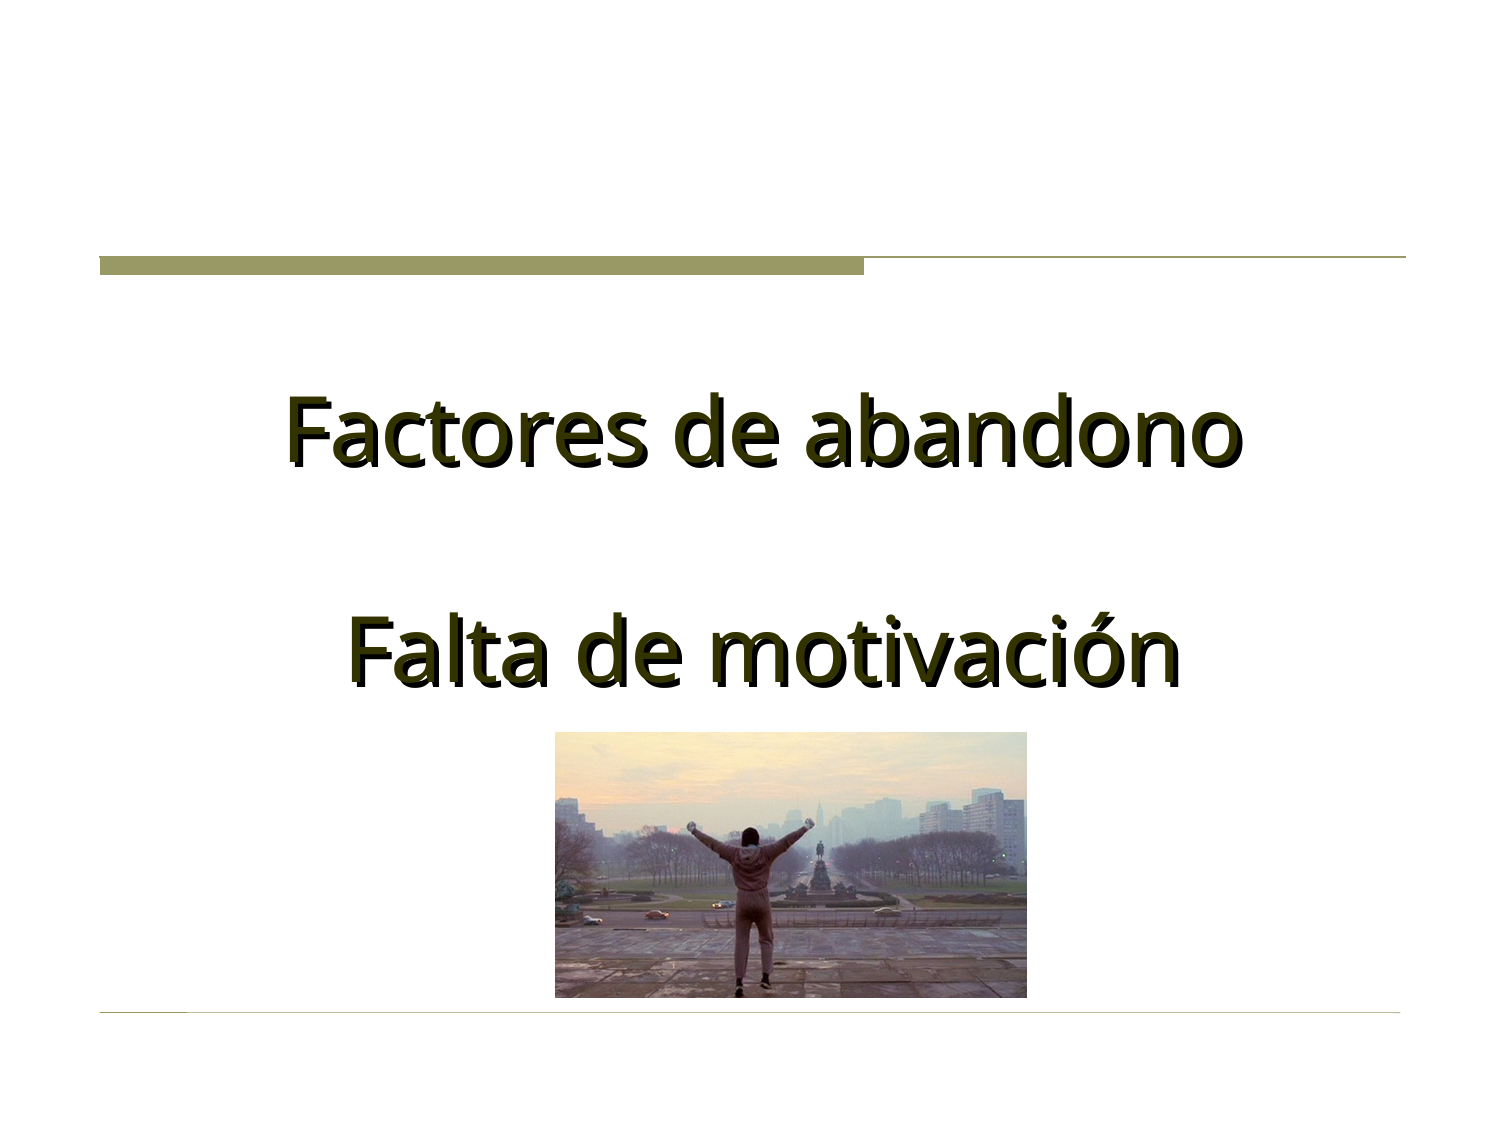

# Factores de abandono Falta de motivación